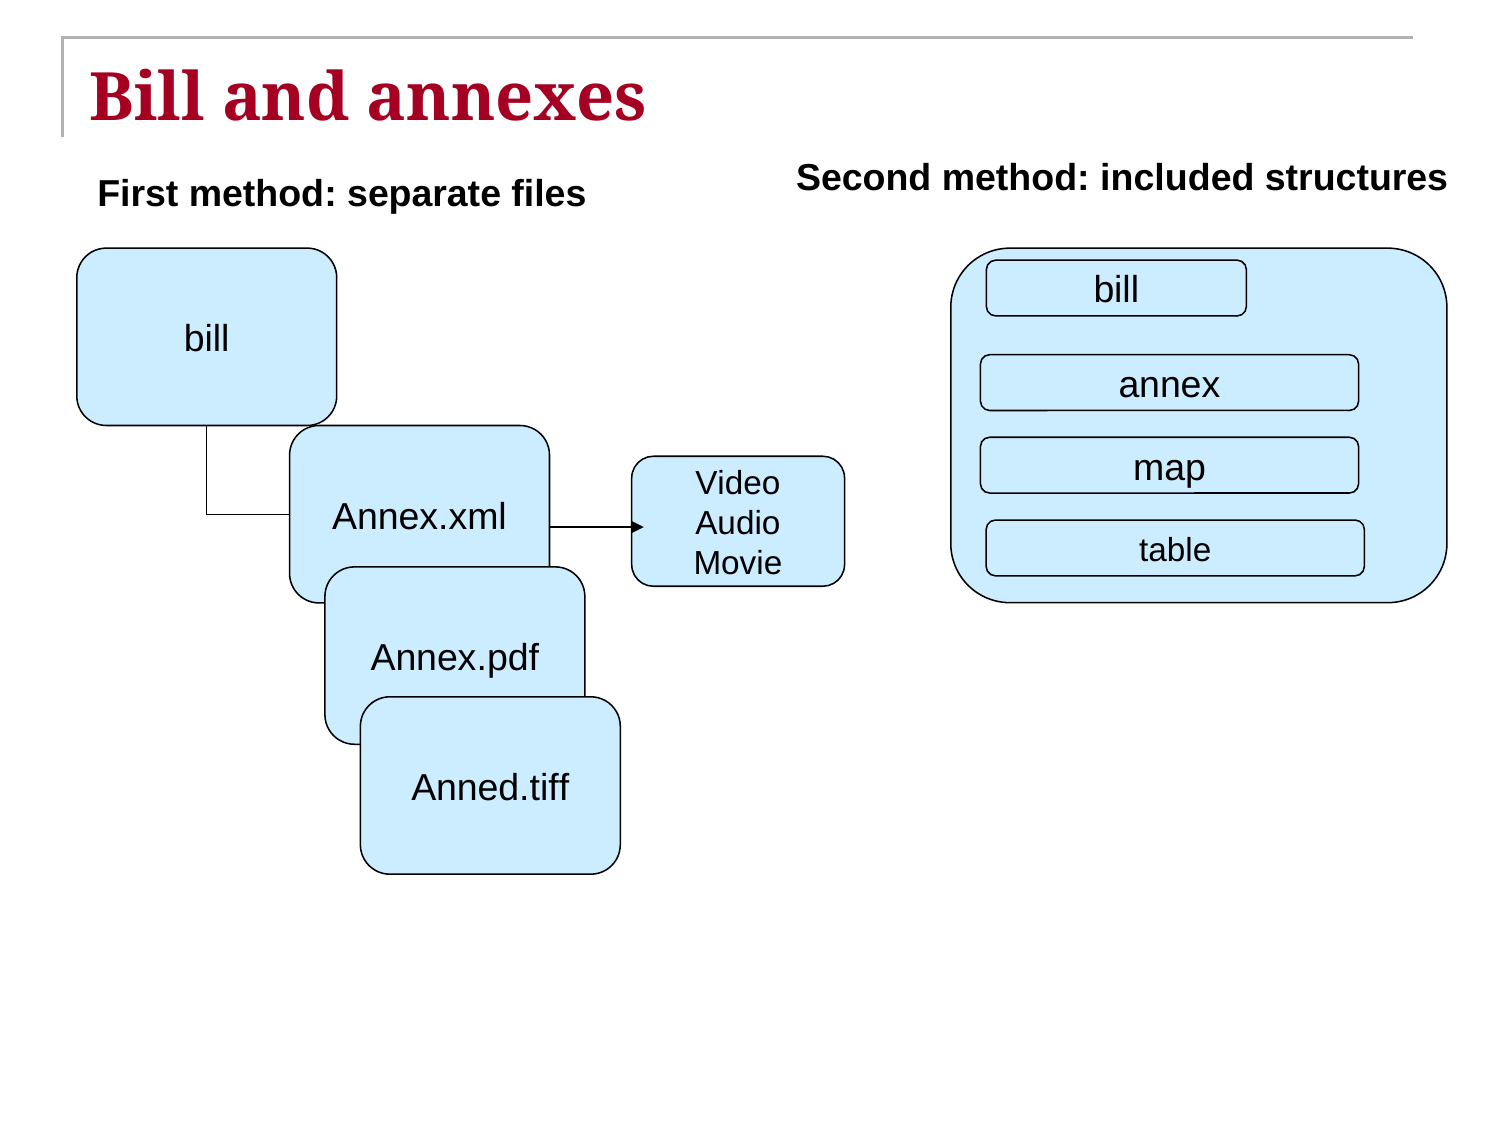

# Bill and annexes
Second method: included structures
First method: separate files
bill
bill
annex
Annex.xml
map
Video
Audio
Movie
table
Annex.pdf
Anned.tiff